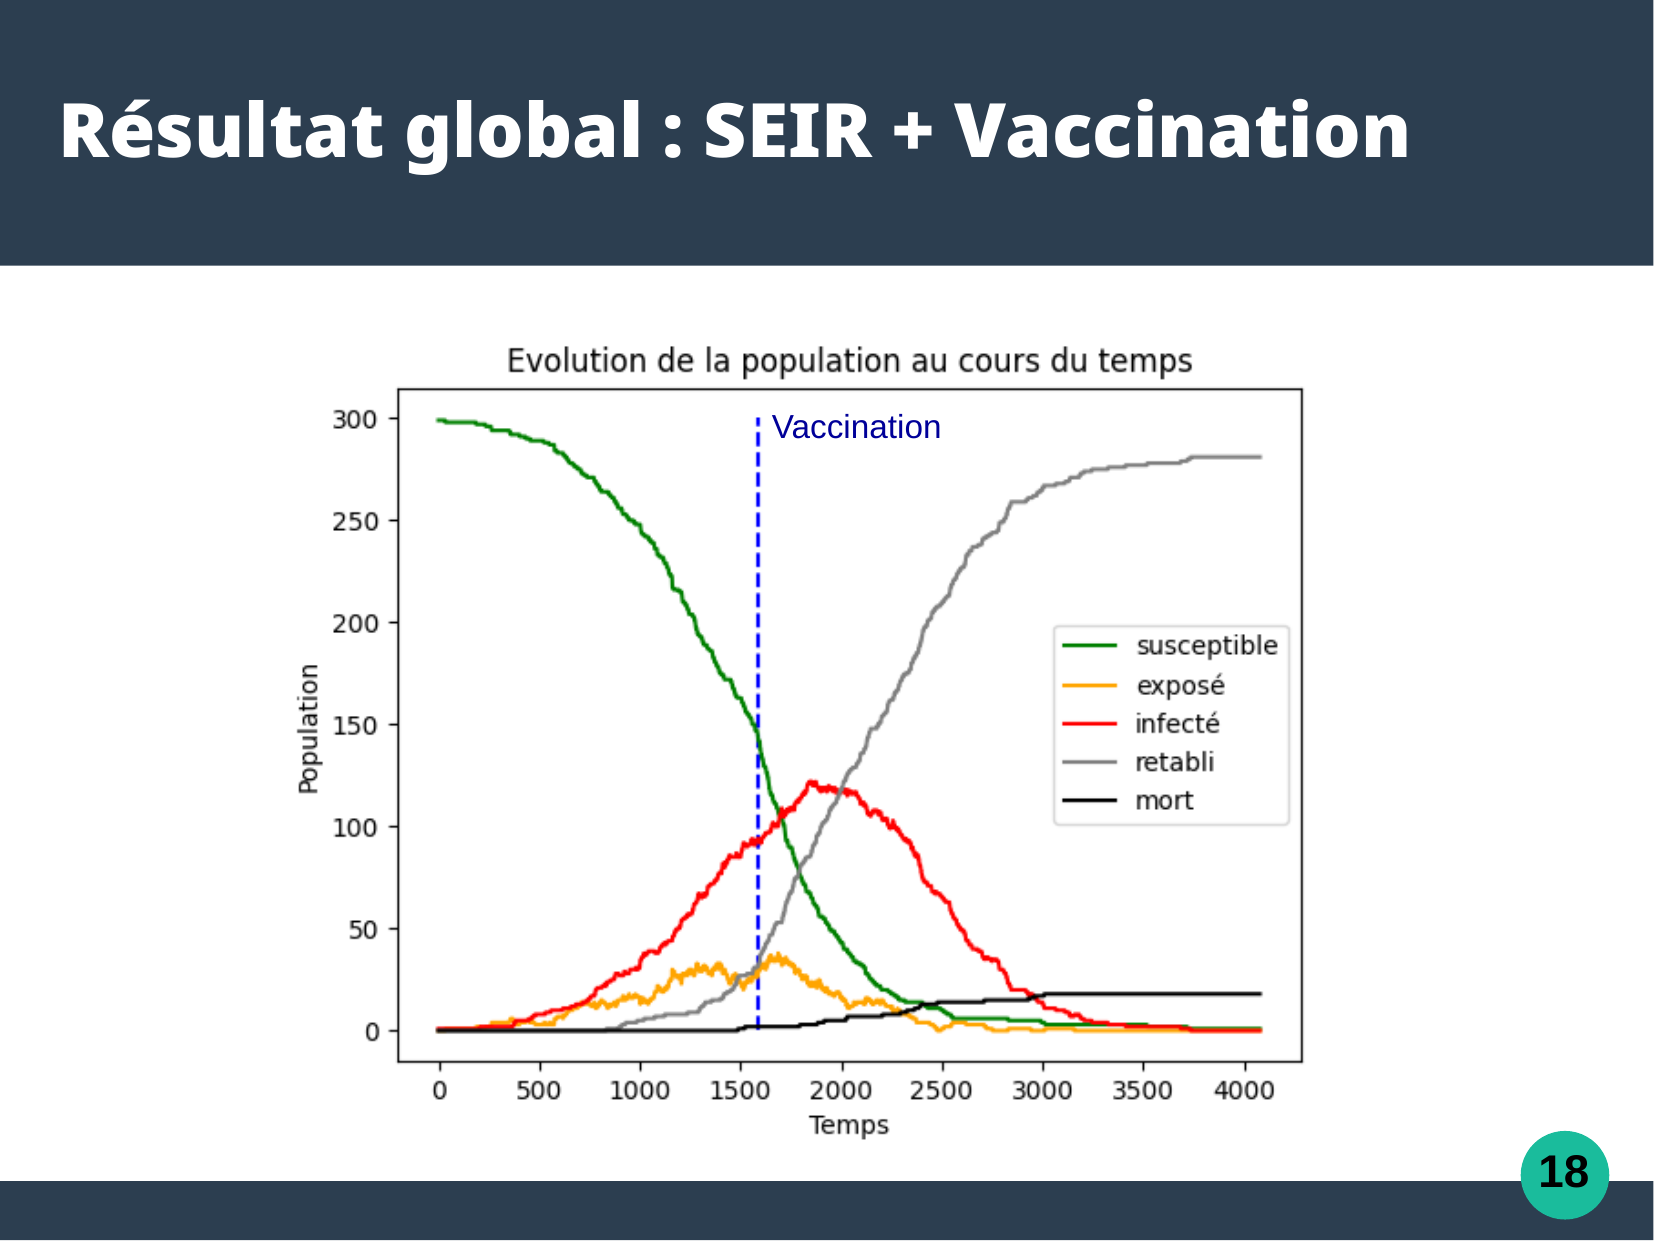

# Résultat global : SEIR + Vaccination
Vaccination
18